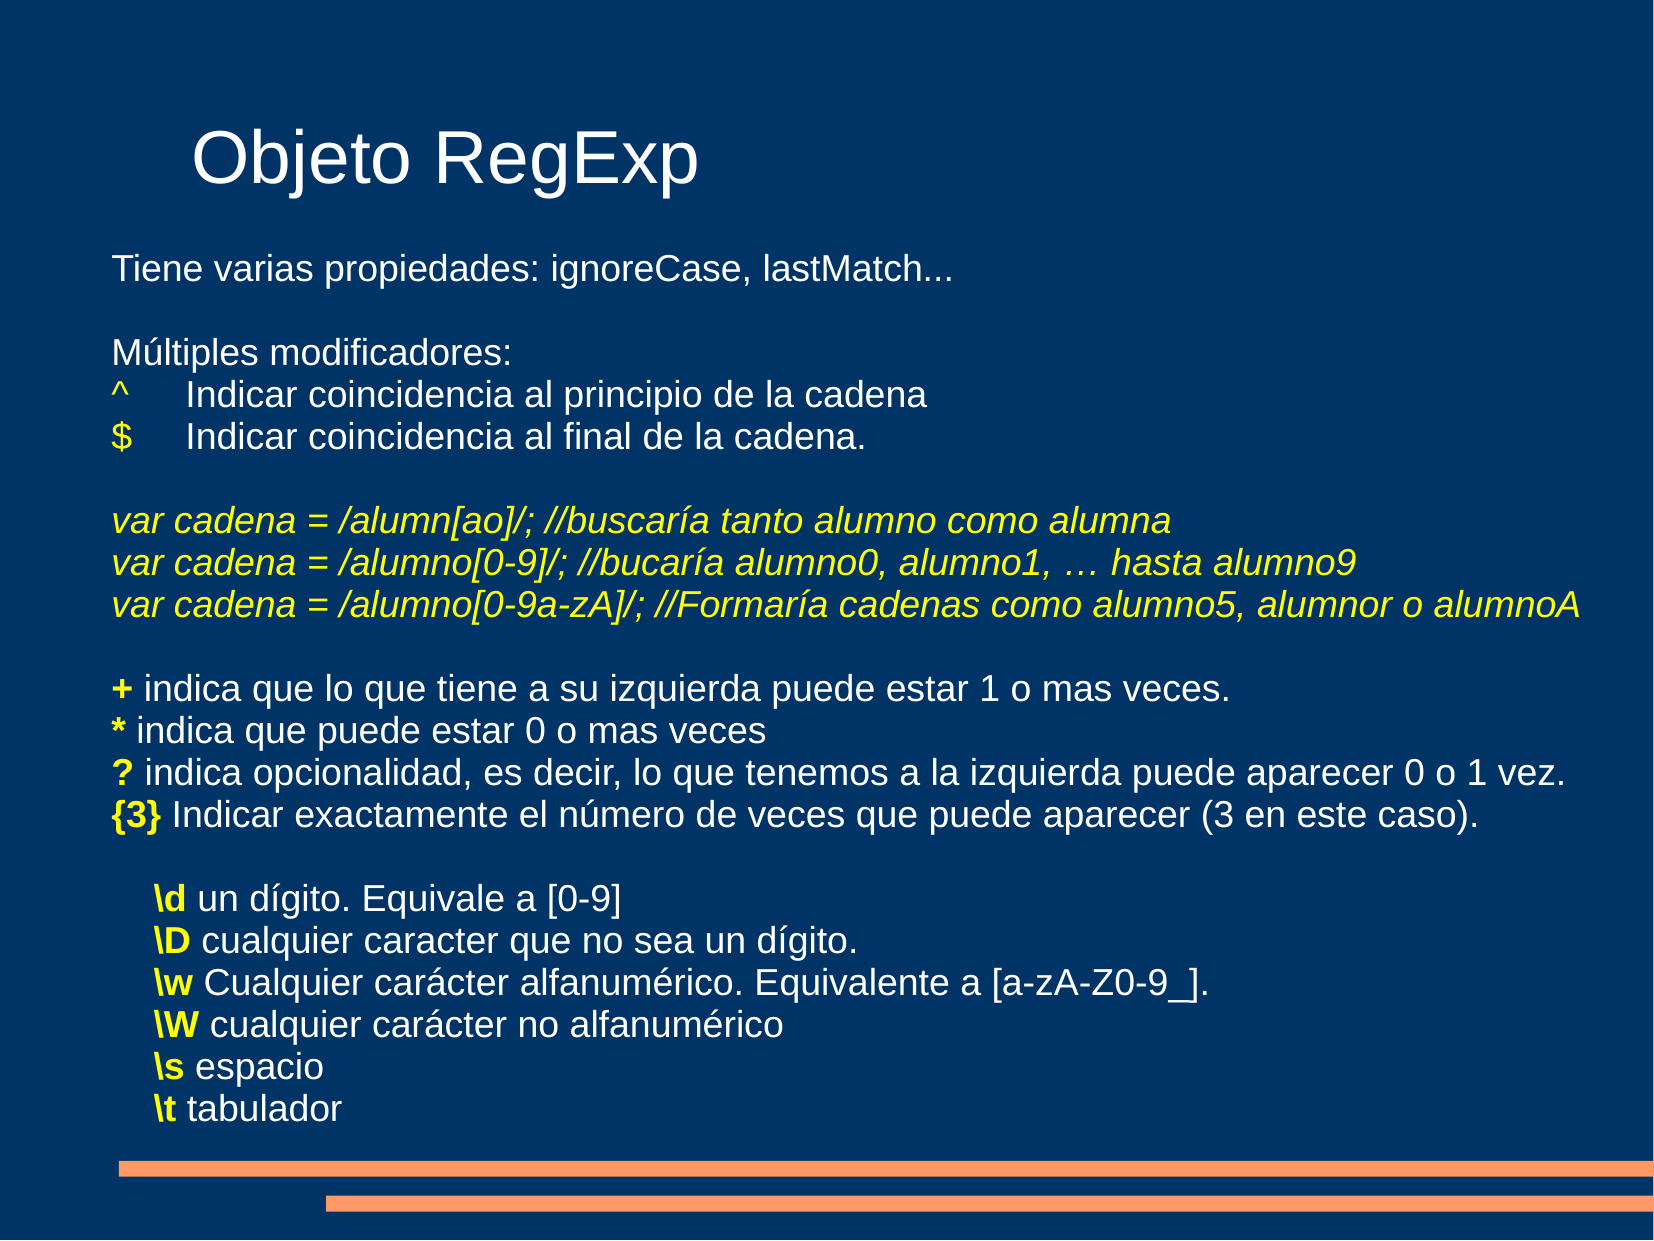

Objeto RegExp
Tiene varias propiedades: ignoreCase, lastMatch...
Múltiples modificadores:
^ 	Indicar coincidencia al principio de la cadena
$ 	Indicar coincidencia al final de la cadena.
var cadena = /alumn[ao]/; //buscaría tanto alumno como alumna
var cadena = /alumno[0-9]/; //bucaría alumno0, alumno1, … hasta alumno9
var cadena = /alumno[0-9a-zA]/; //Formaría cadenas como alumno5, alumnor o alumnoA
+ indica que lo que tiene a su izquierda puede estar 1 o mas veces.
* indica que puede estar 0 o mas veces
? indica opcionalidad, es decir, lo que tenemos a la izquierda puede aparecer 0 o 1 vez.
{3} Indicar exactamente el número de veces que puede aparecer (3 en este caso).
 \d un dígito. Equivale a [0-9]
 \D cualquier caracter que no sea un dígito.
 \w Cualquier carácter alfanumérico. Equivalente a [a-zA-Z0-9_].
 \W cualquier carácter no alfanumérico
 \s espacio
 \t tabulador